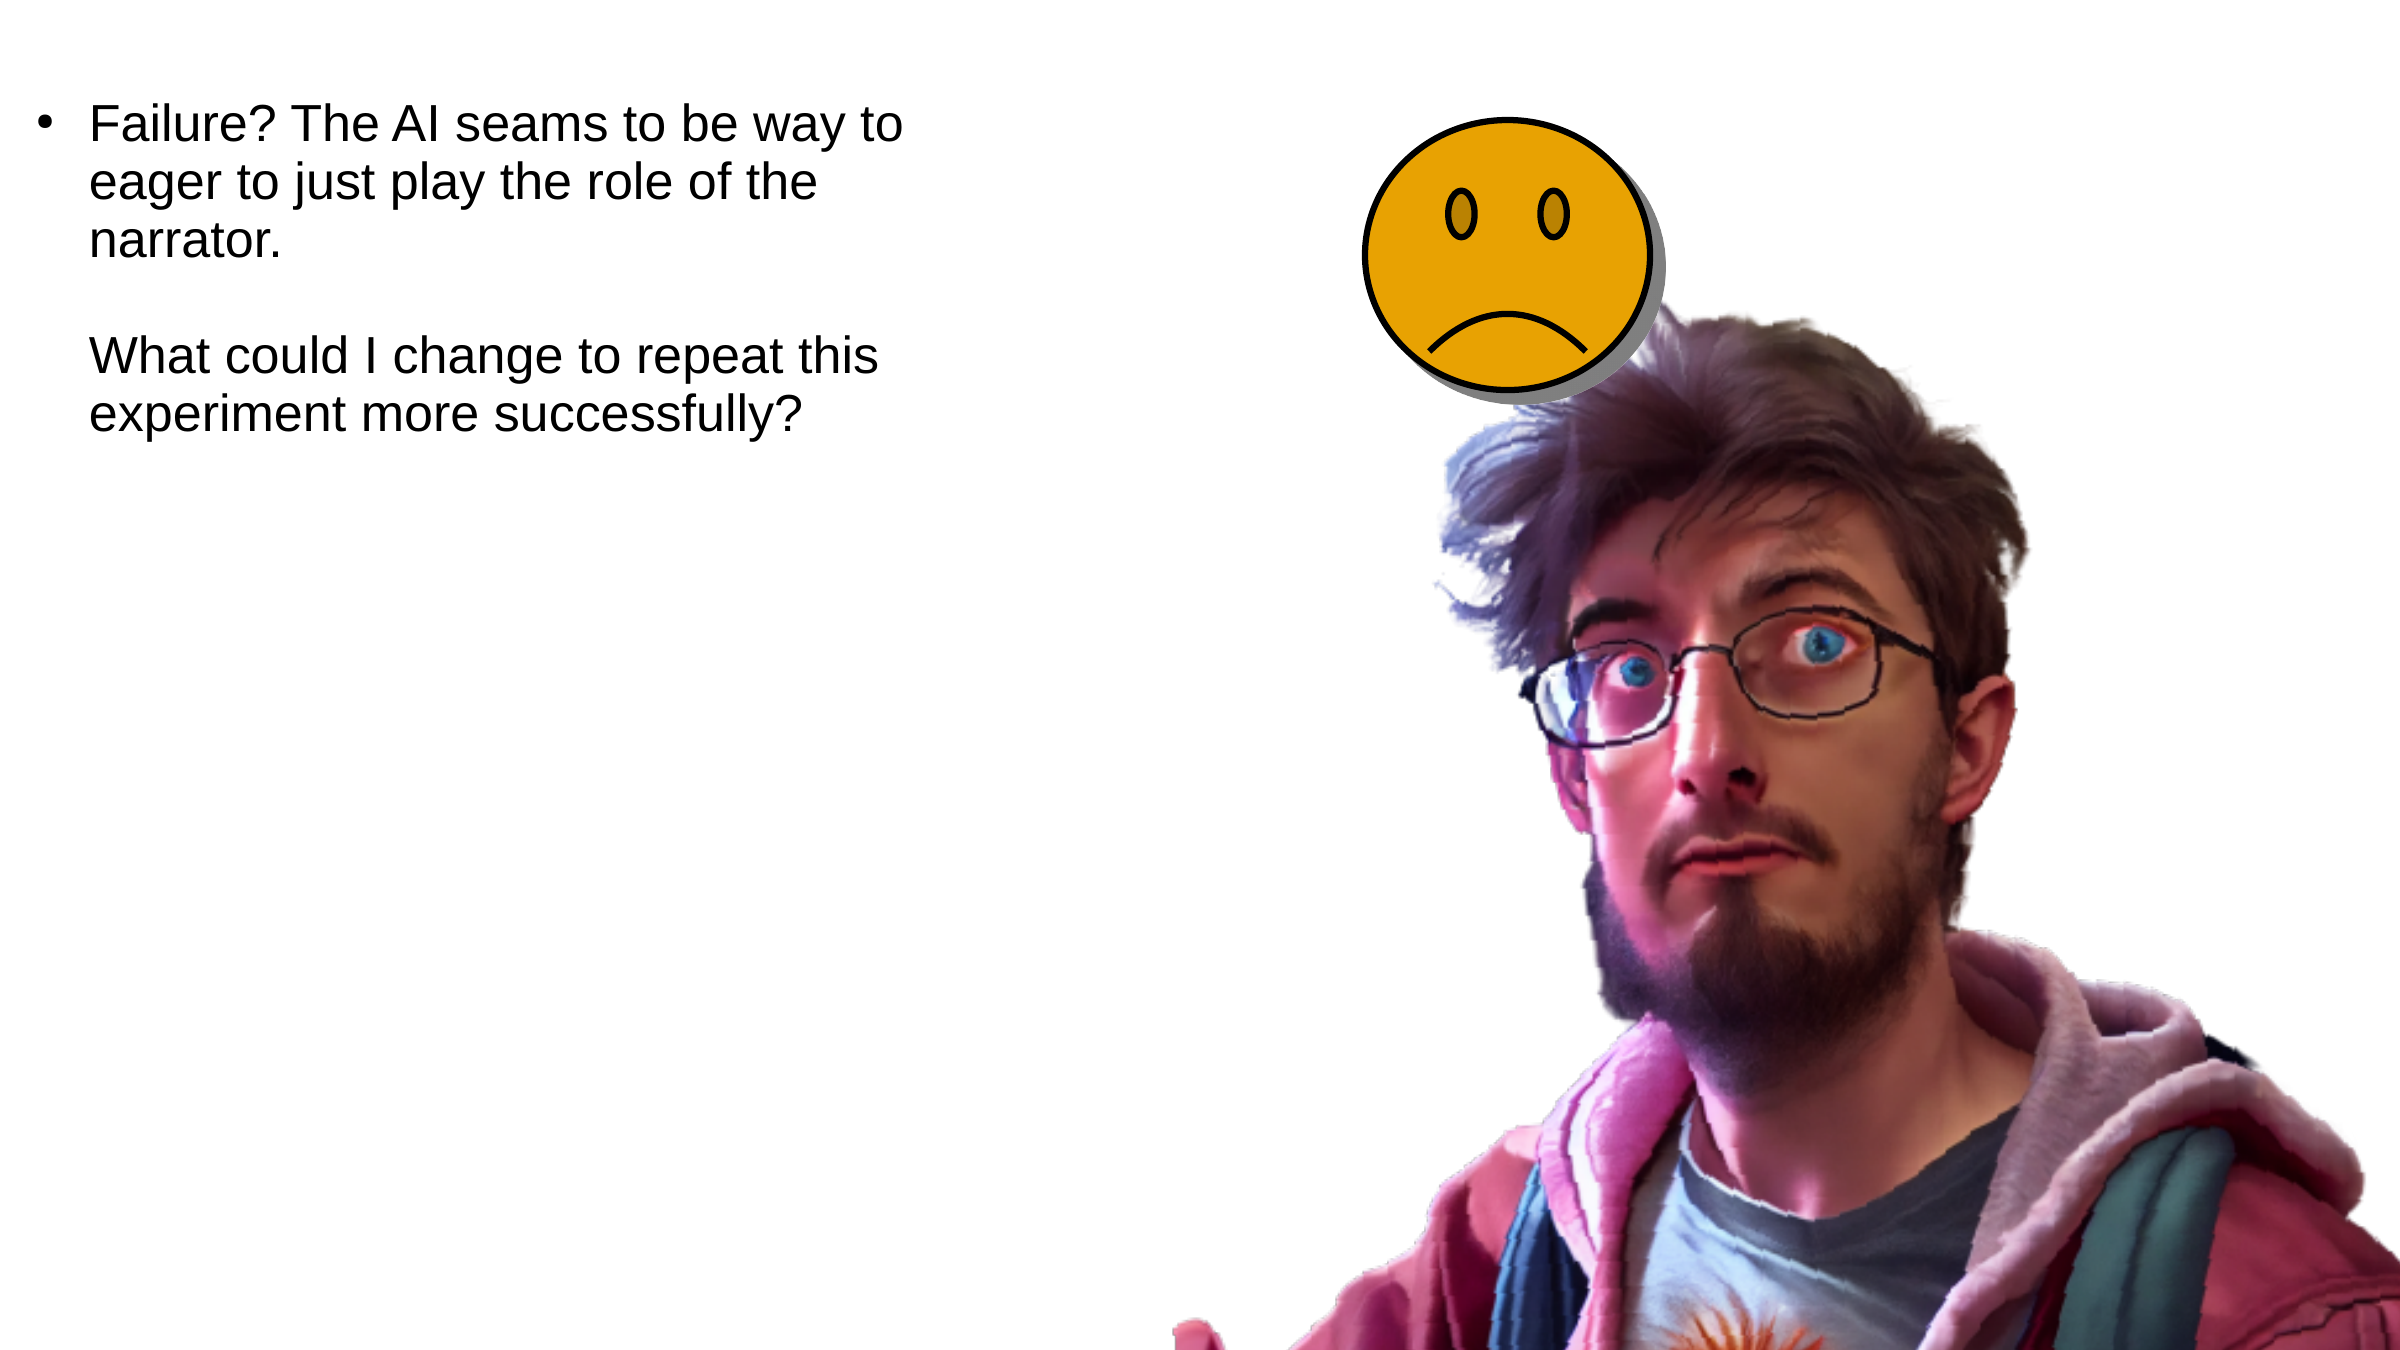

# Failure? The AI seams to be way to eager to just play the role of the narrator. What could I change to repeat this experiment more successfully?